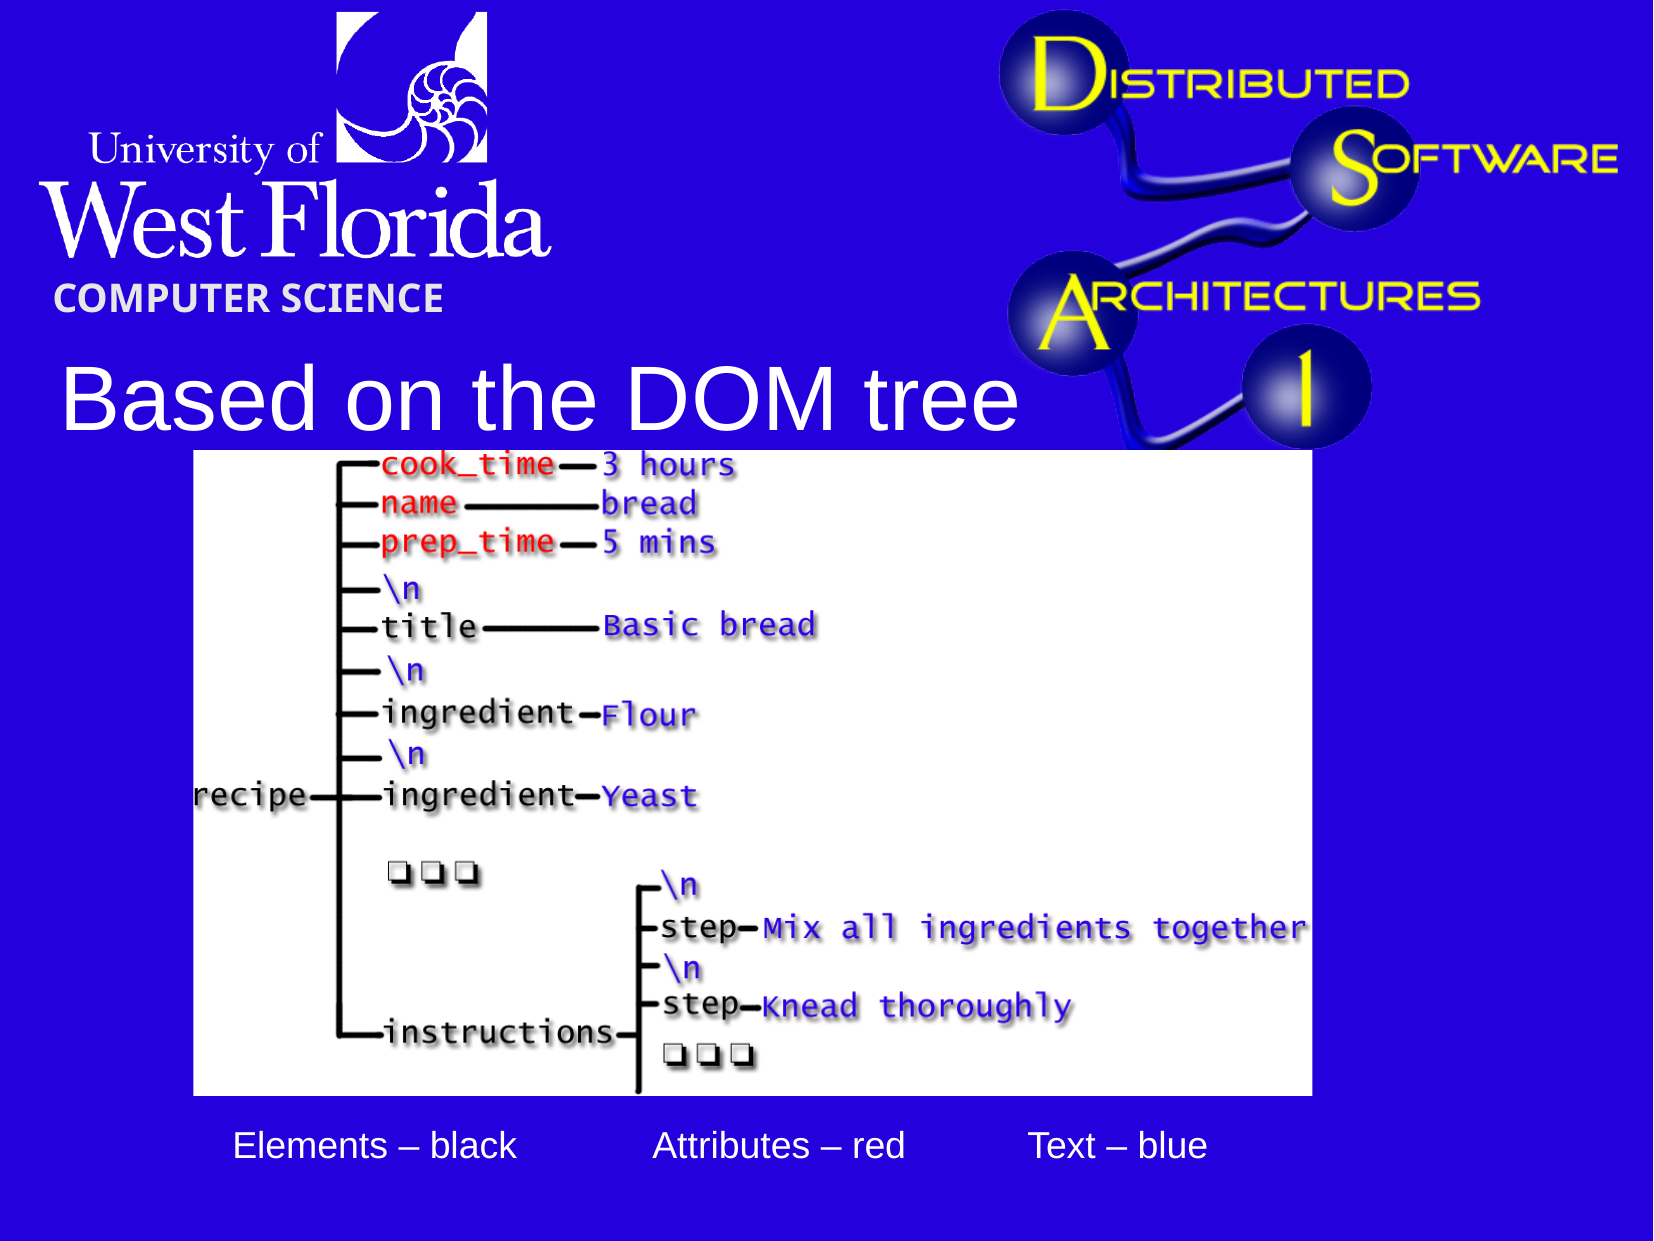

COMPUTER SCIENCE
# Based on the DOM tree
 Elements – black		Attributes – red		Text – blue